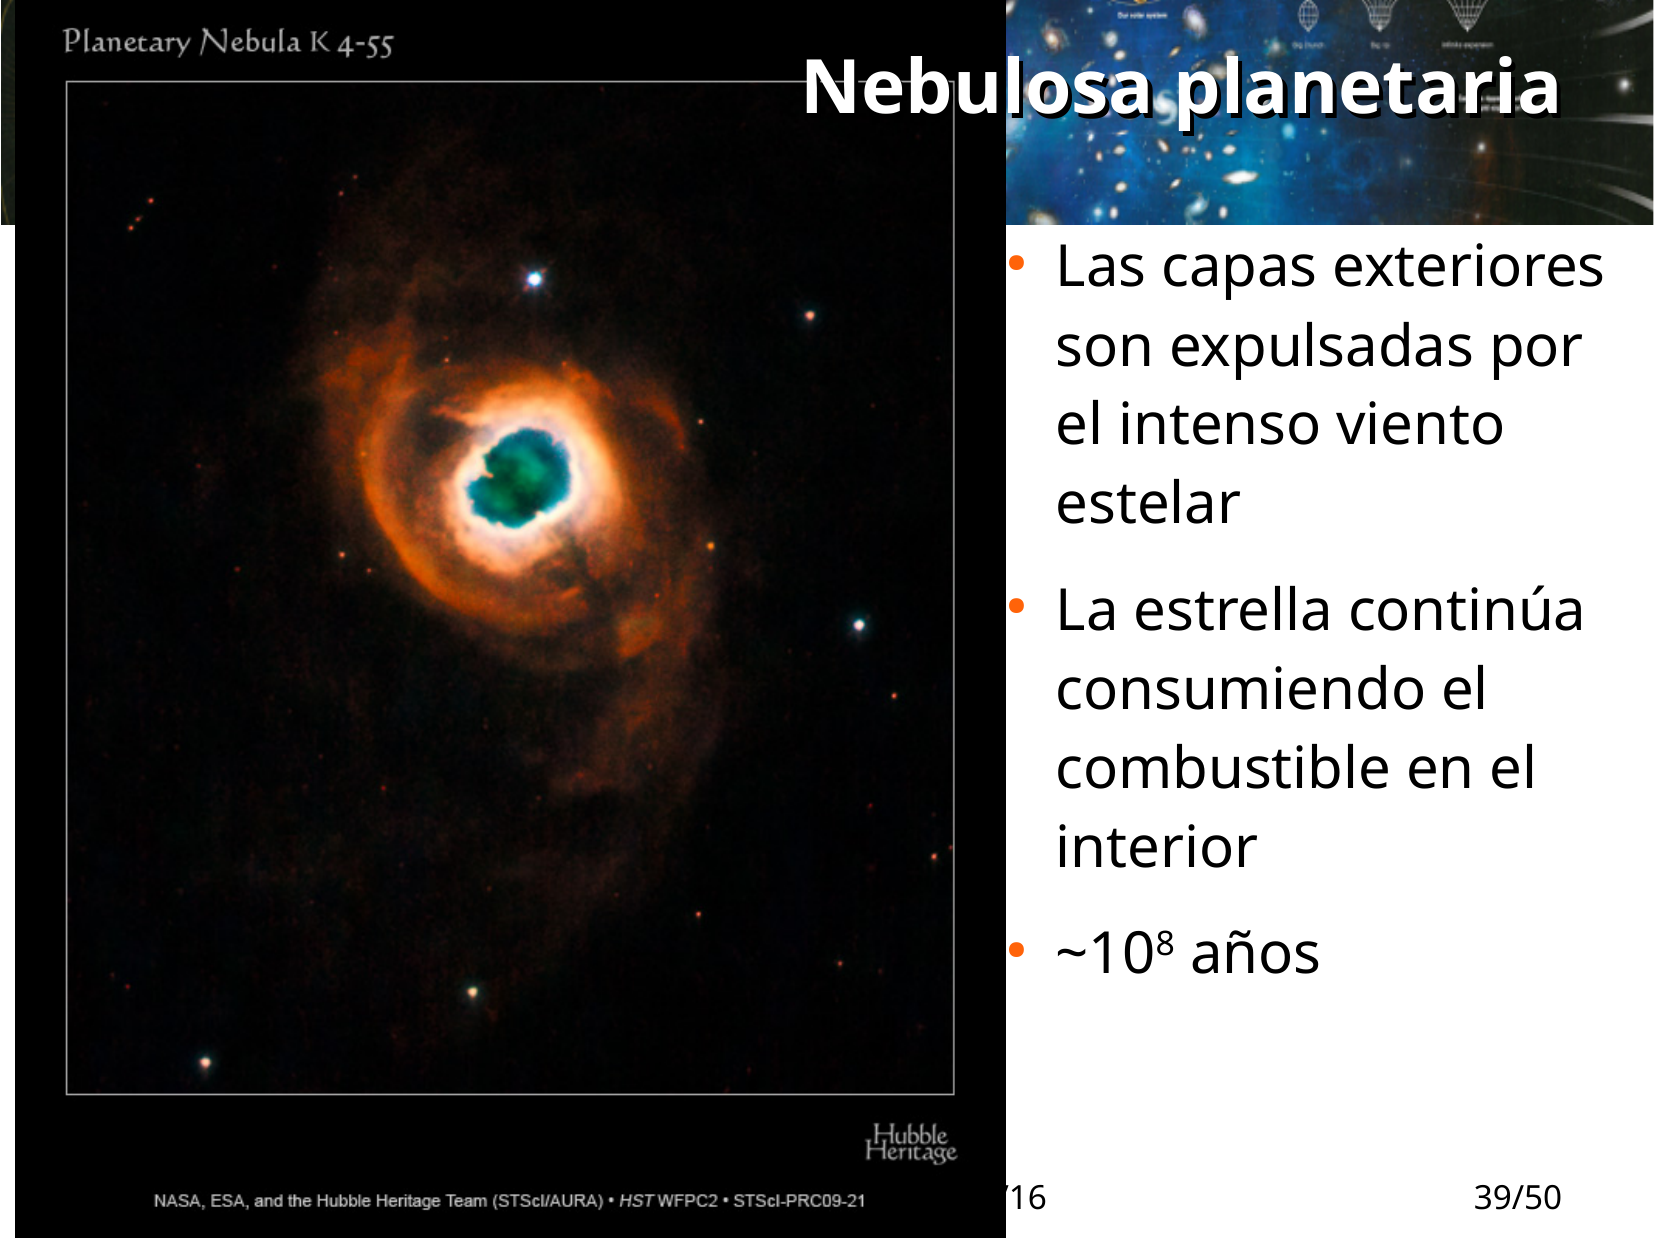

# Nebulosa planetaria
Las capas exteriores son expulsadas por el intenso viento estelar
La estrella continúa consumiendo el combustible en el interior
~108 años
Sep 29, 2016
H. Asorey - IPAC 2016 - 08/16
39